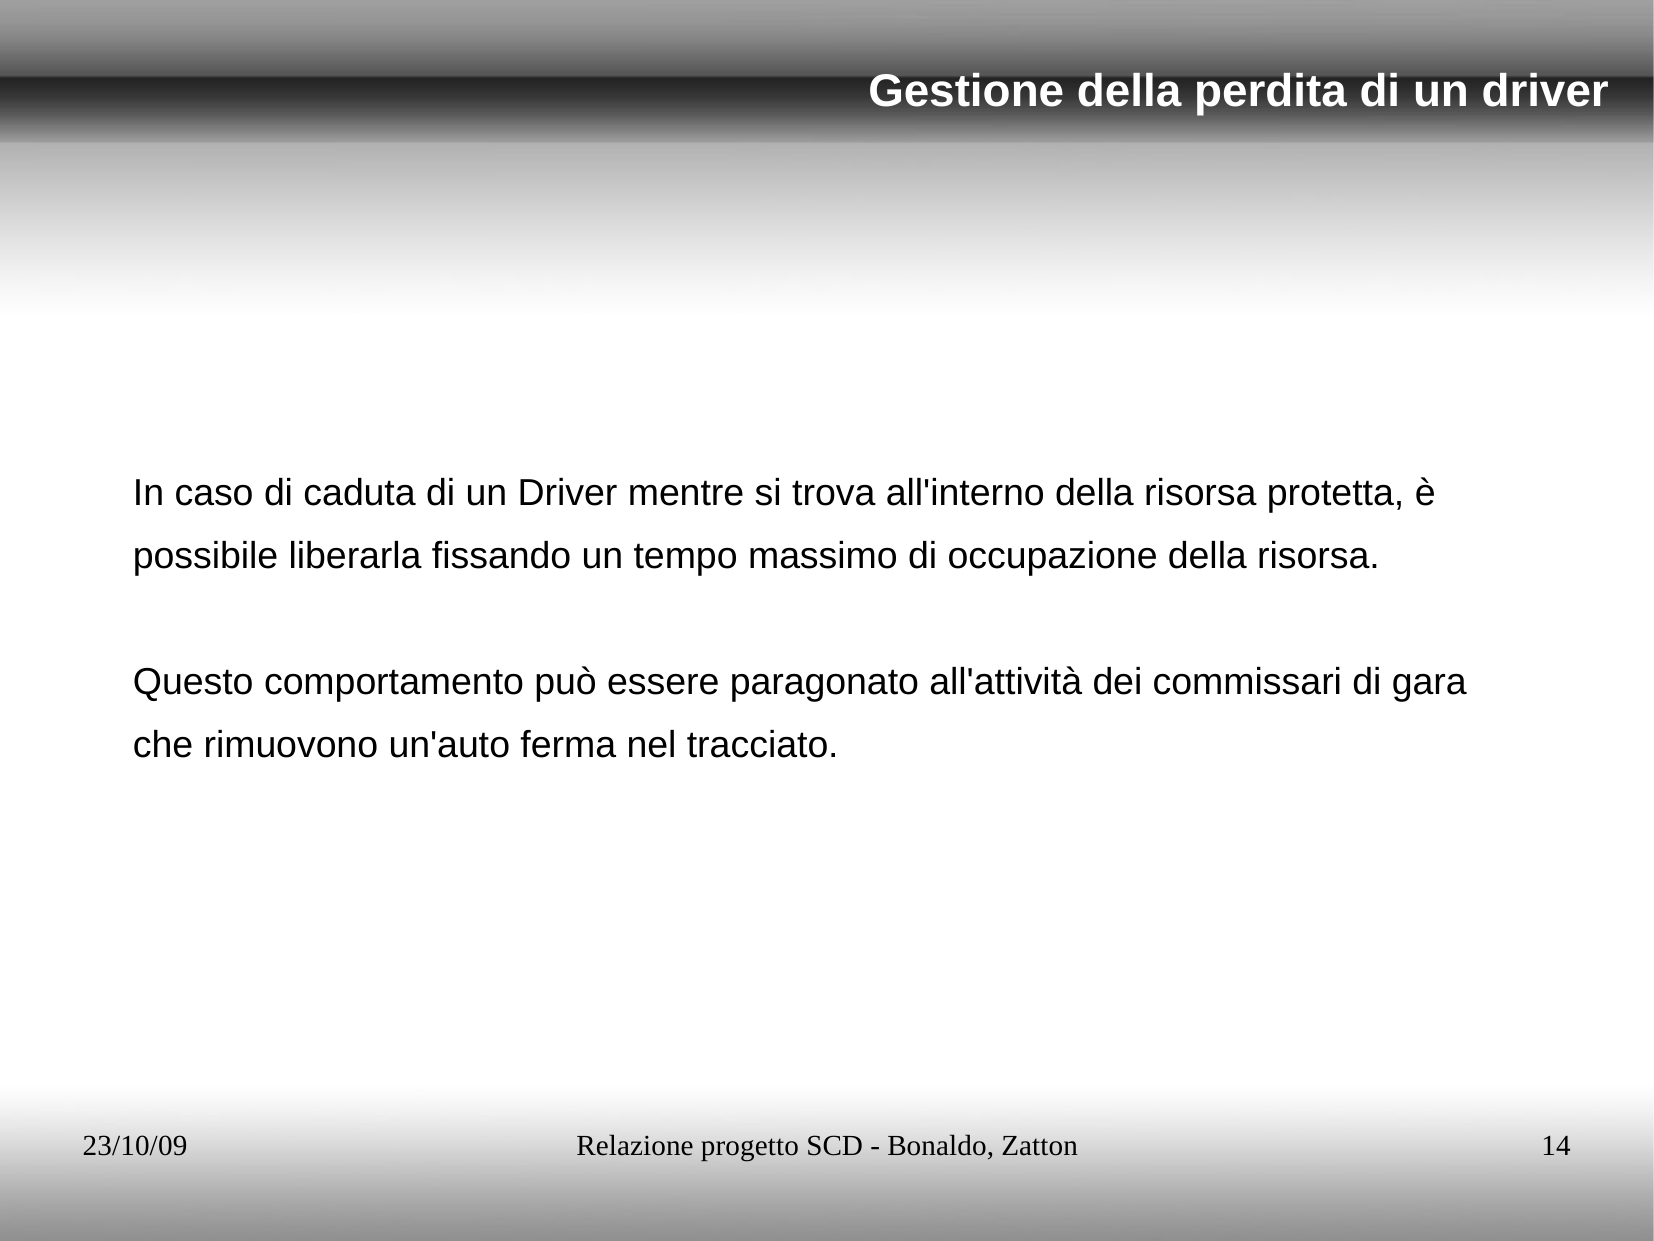

Gestione della perdita di un driver
In caso di caduta di un Driver mentre si trova all'interno della risorsa protetta, è possibile liberarla fissando un tempo massimo di occupazione della risorsa.
Questo comportamento può essere paragonato all'attività dei commissari di gara che rimuovono un'auto ferma nel tracciato.
23/10/09
Relazione progetto SCD - Bonaldo, Zatton
14